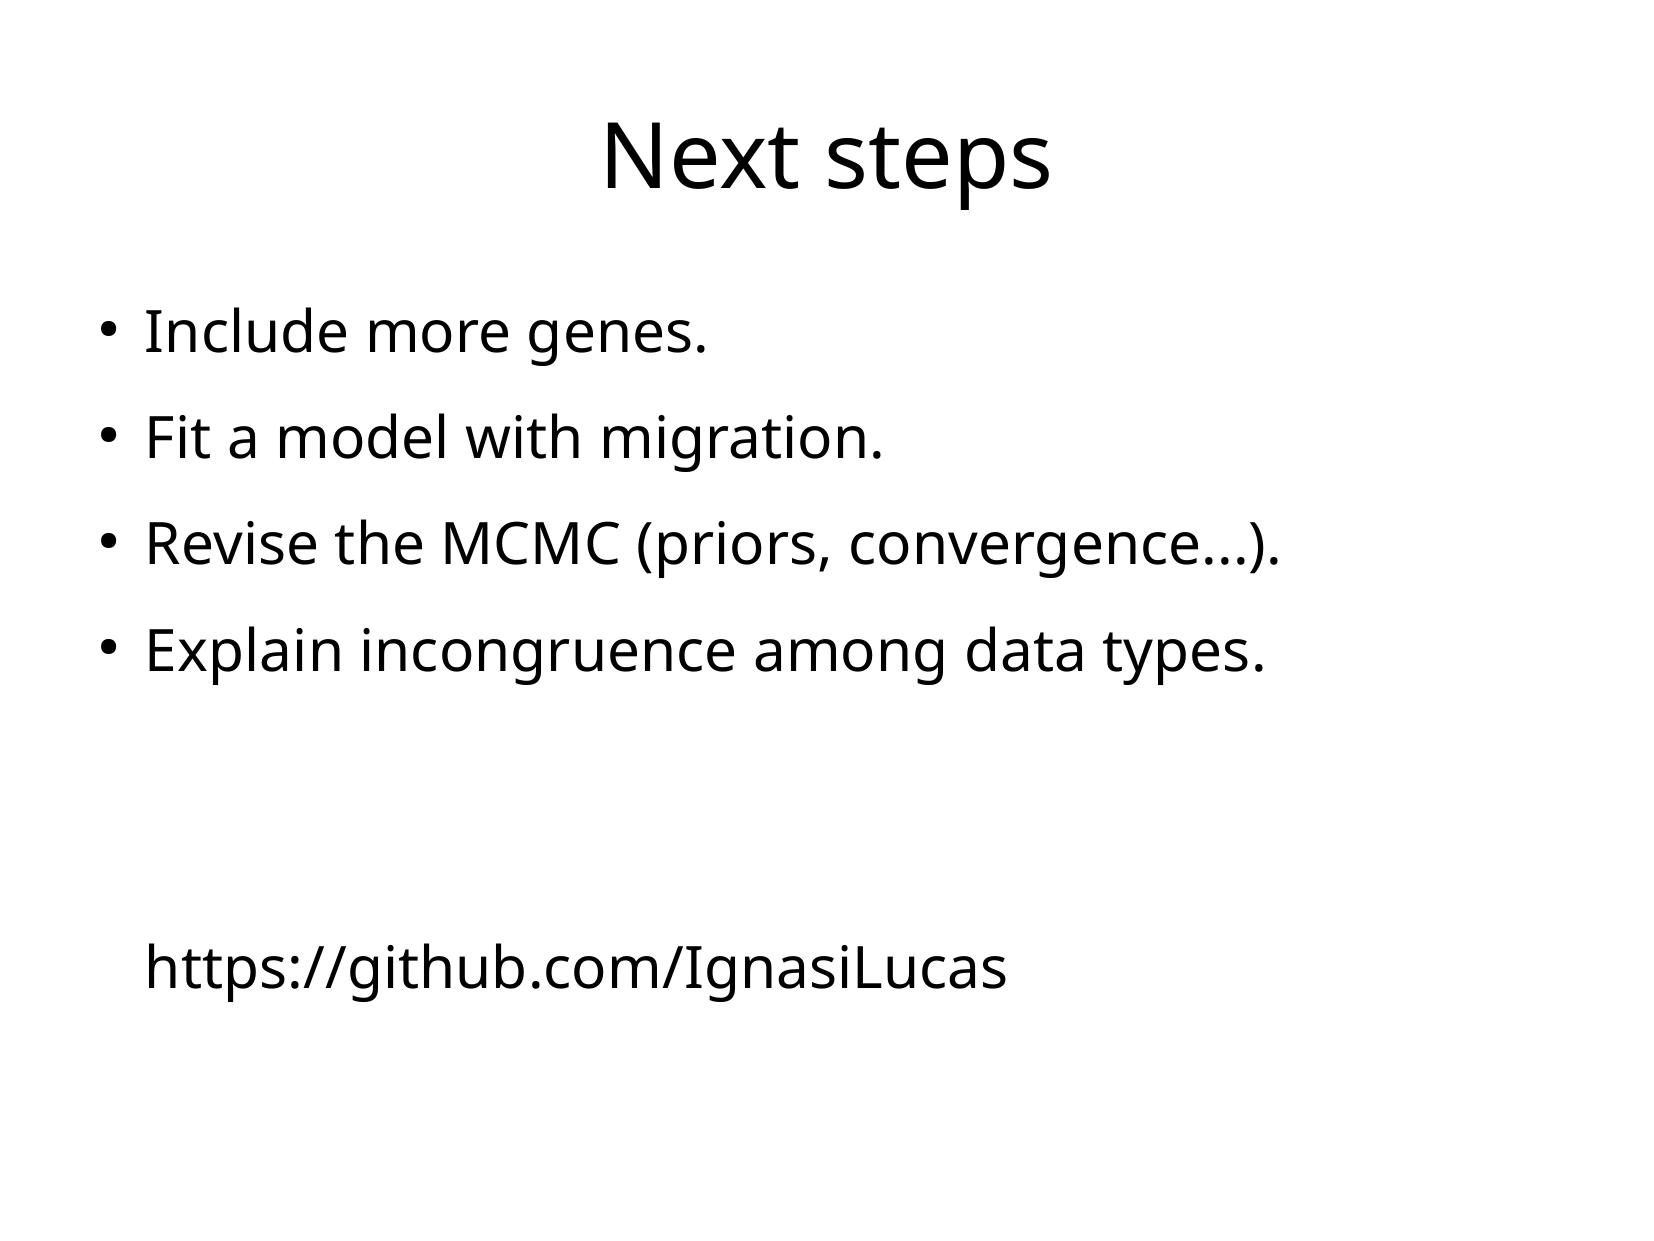

# Next steps
Include more genes.
Fit a model with migration.
Revise the MCMC (priors, convergence...).
Explain incongruence among data types.
https://github.com/IgnasiLucas